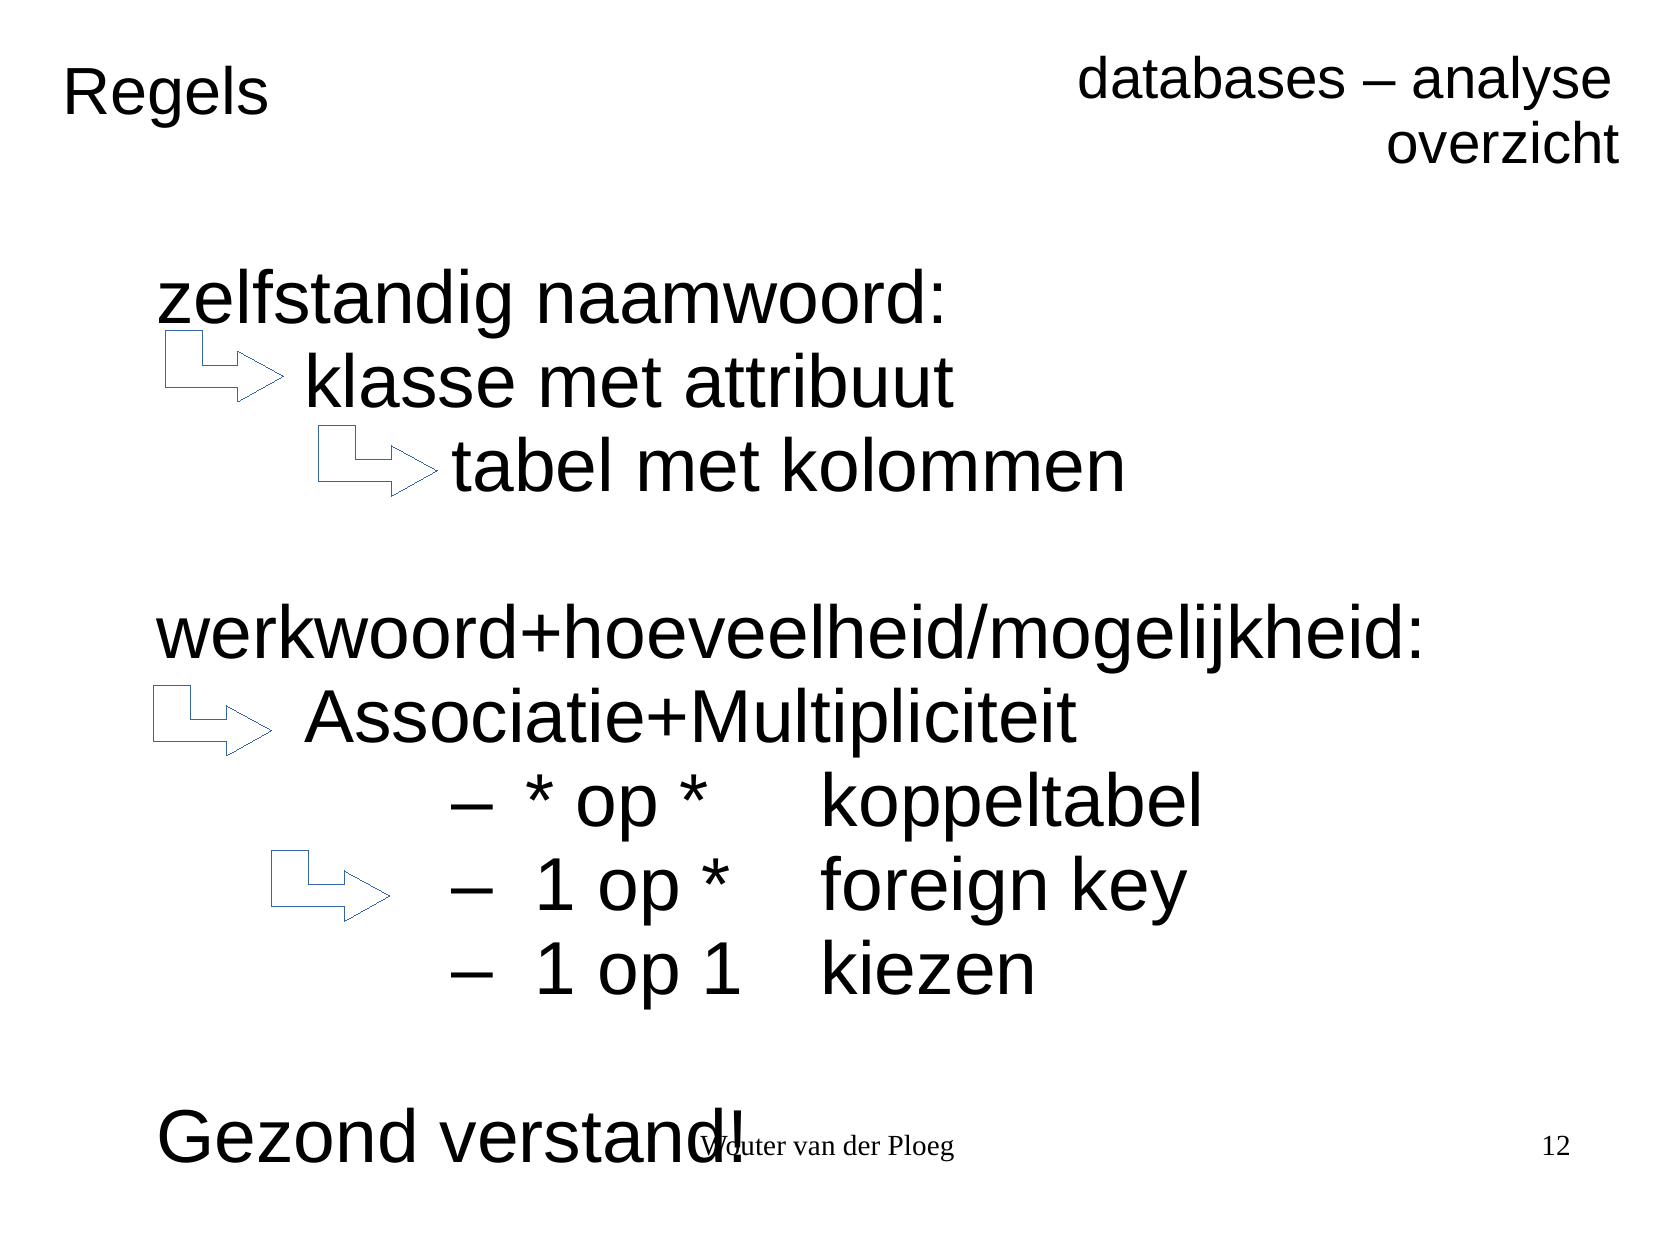

databases – analyse
 overzicht
Regels
zelfstandig naamwoord:
		klasse met attribuut
				tabel met kolommen
werkwoord+hoeveelheid/mogelijkheid:
		Associatie+Multipliciteit
				–	* op * 		koppeltabel
				– 1 op * 	foreign key
				– 1 op 1 	kiezen
Gezond verstand!
Wouter van der Ploeg
12